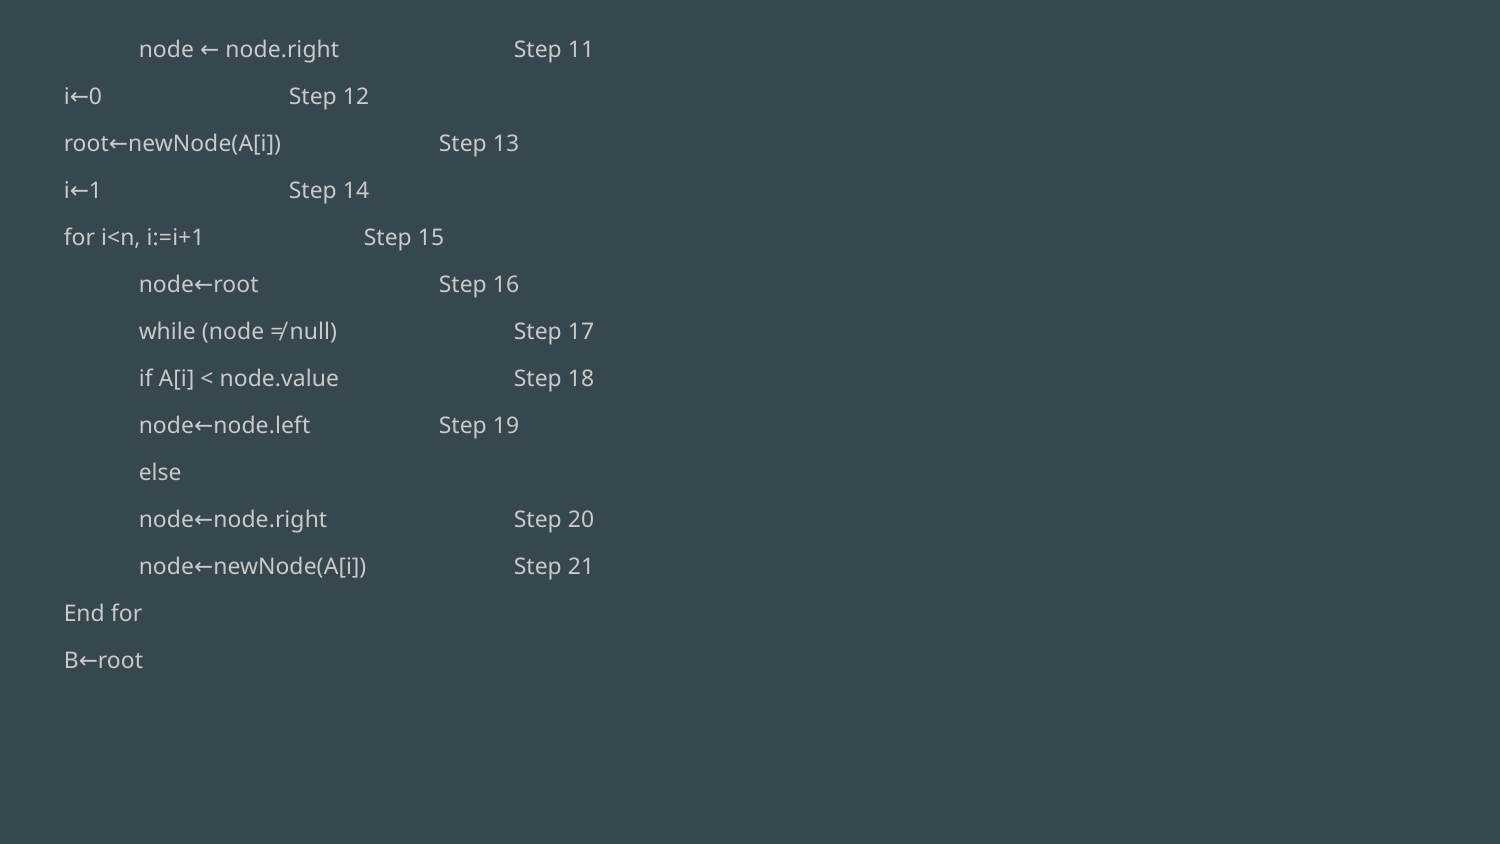

# node ← node.right 	Step 11
i←0 	Step 12
root←newNode(A[i]) 	Step 13
i←1 	Step 14
for i<n, i:=i+1 	Step 15
	node←root 	Step 16
	while (node ≠ null) 	Step 17
 	if A[i] < node.value 	Step 18
 	node←node.left 	Step 19
 	else
 	node←node.right 	Step 20
	node←newNode(A[i]) 	Step 21
End for
B←root